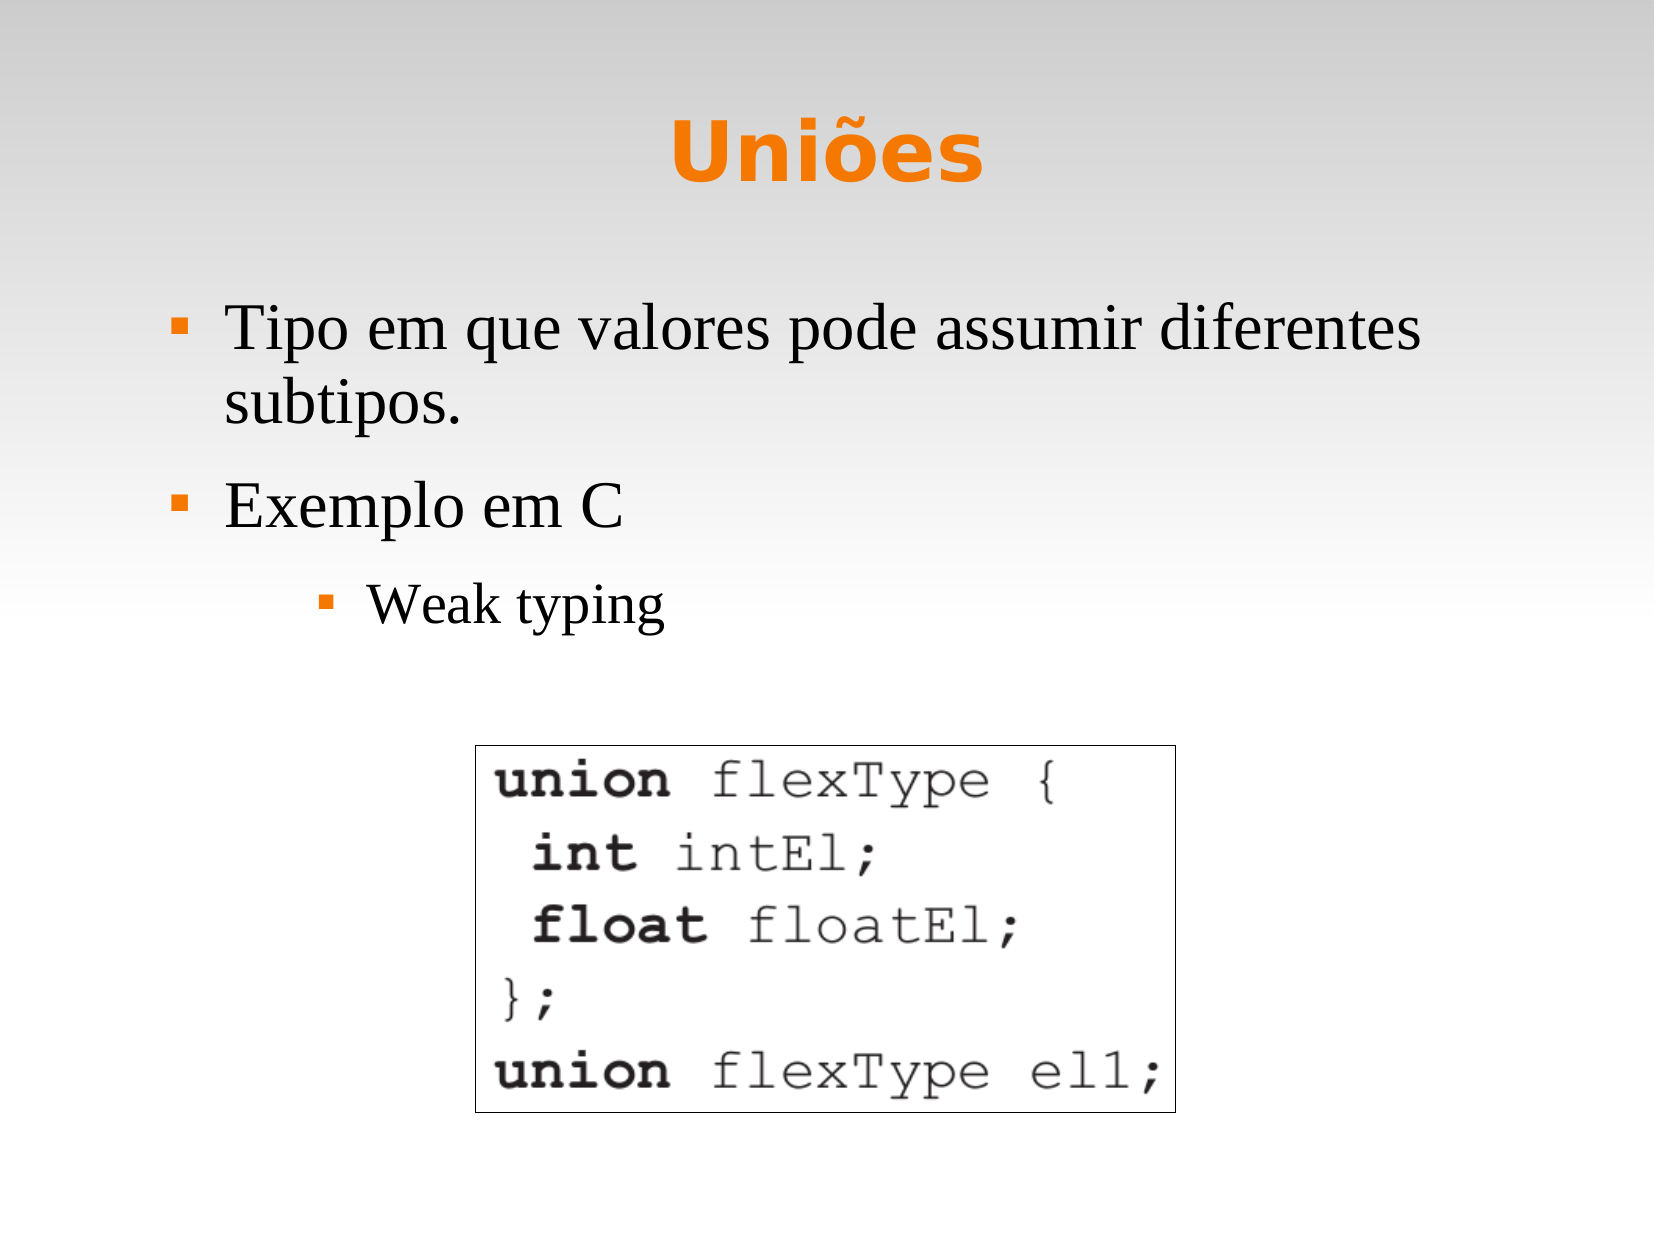

# Uniões
Tipo em que valores pode assumir diferentes subtipos.
Exemplo em C
Weak typing